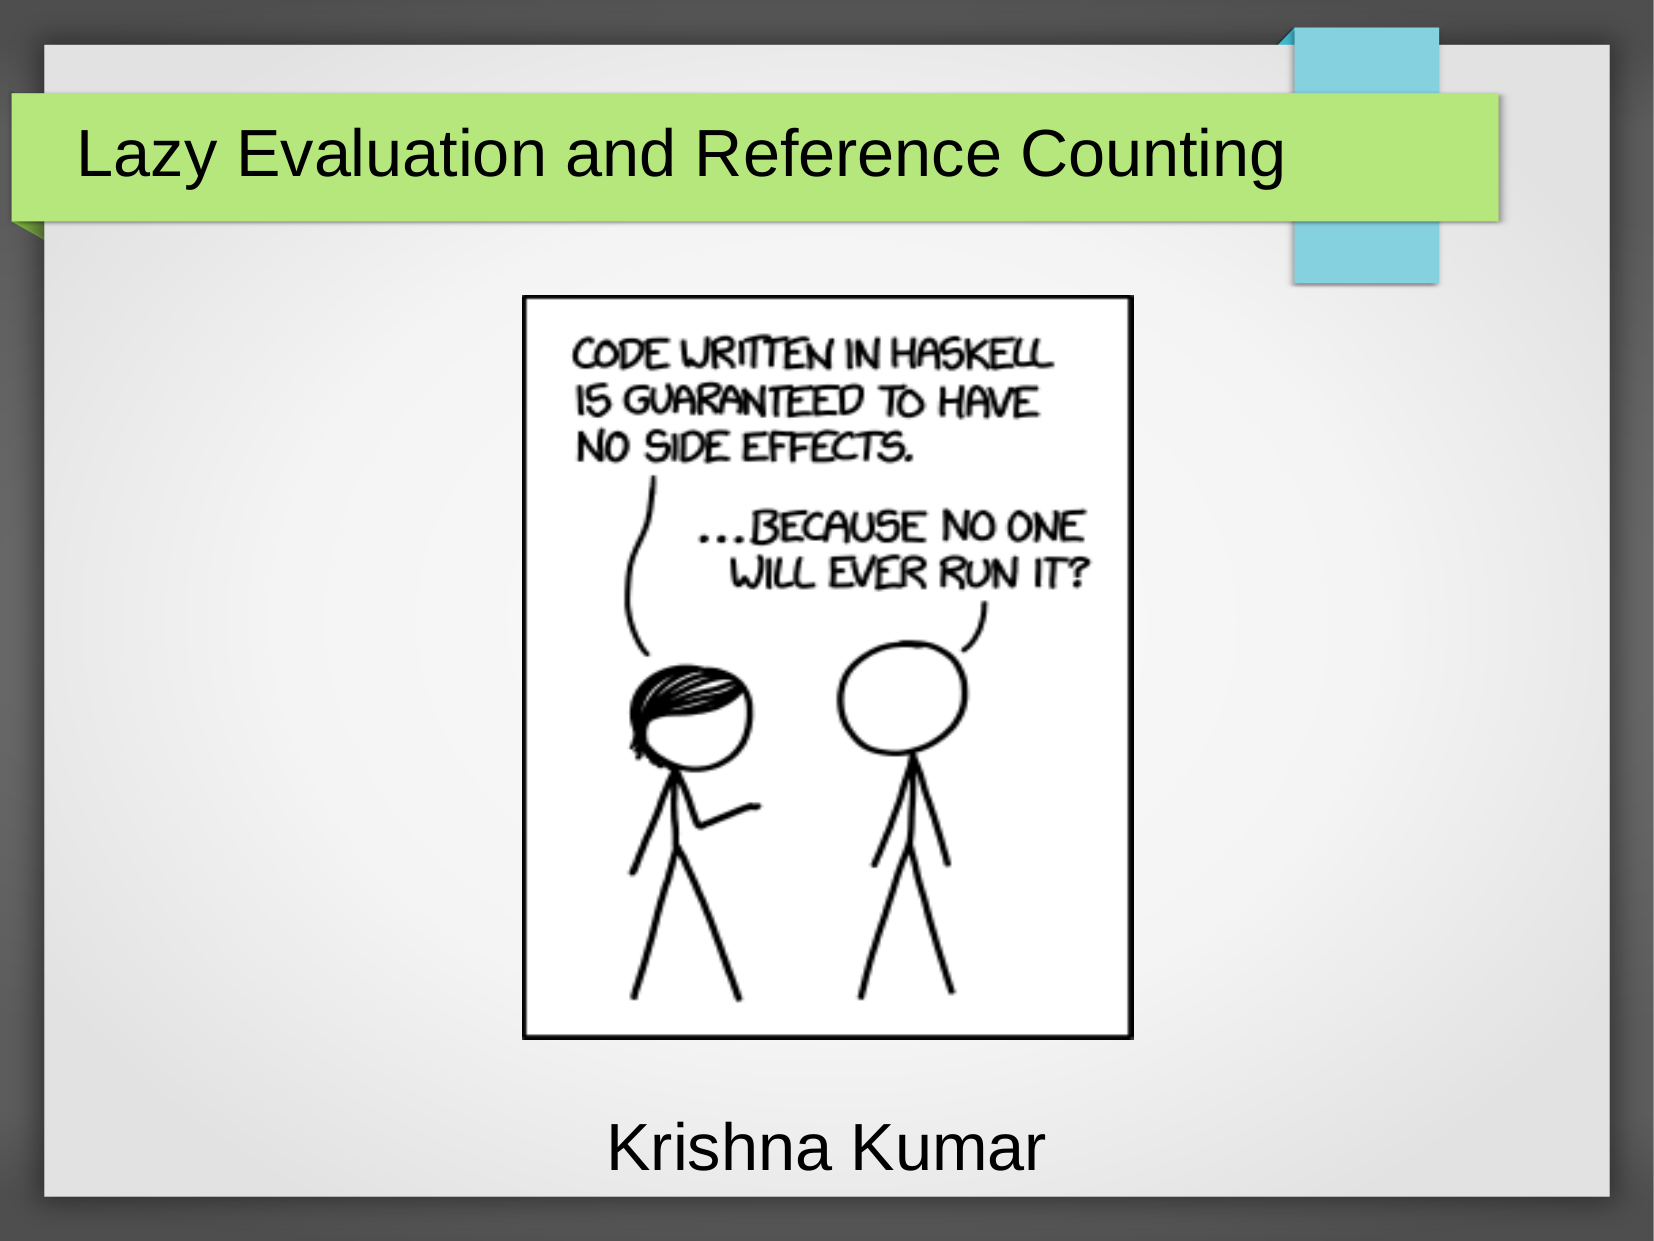

# Lazy Evaluation and Reference Counting
Krishna Kumar